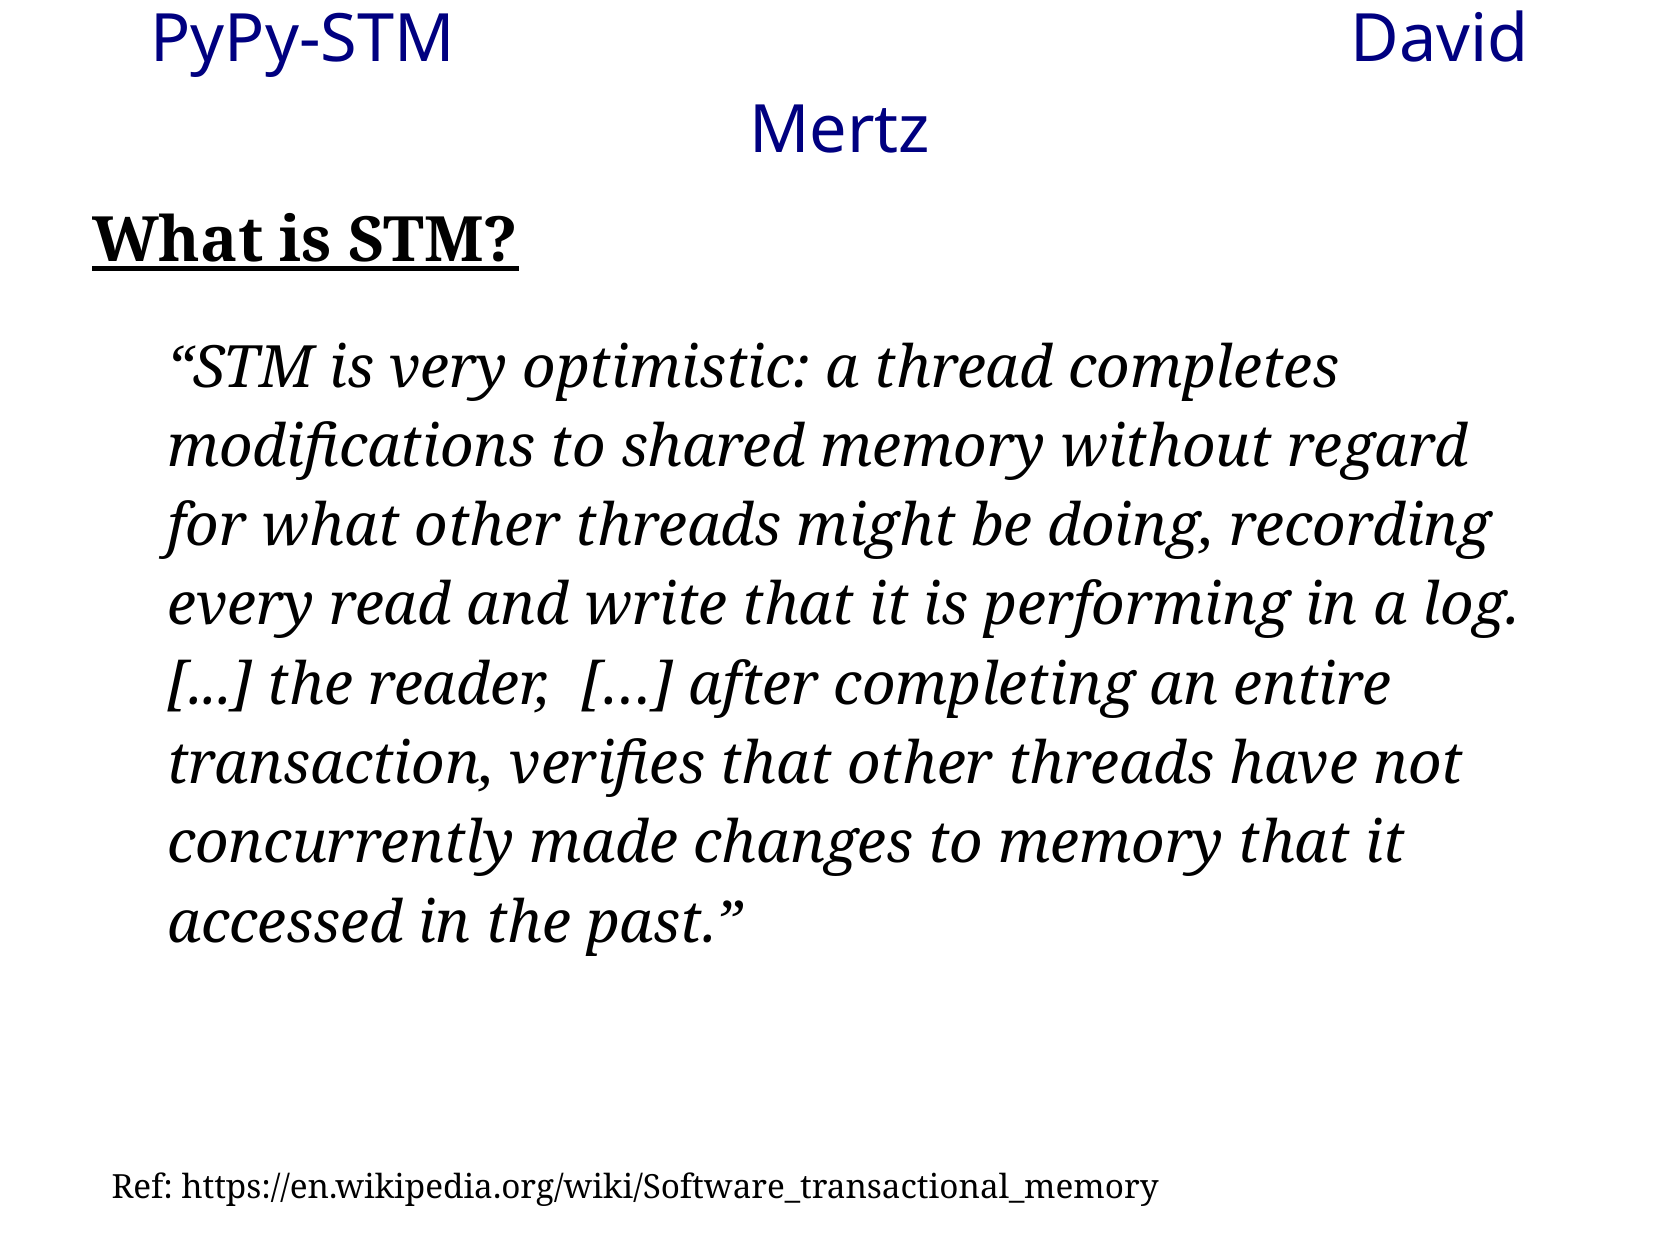

PyPy-STM												David Mertz
# What is STM?
“STM is very optimistic: a thread completes modifications to shared memory without regard for what other threads might be doing, recording every read and write that it is performing in a log. [...] the reader, […] after completing an entire transaction, verifies that other threads have not concurrently made changes to memory that it accessed in the past.”
Ref: https://en.wikipedia.org/wiki/Software_transactional_memory